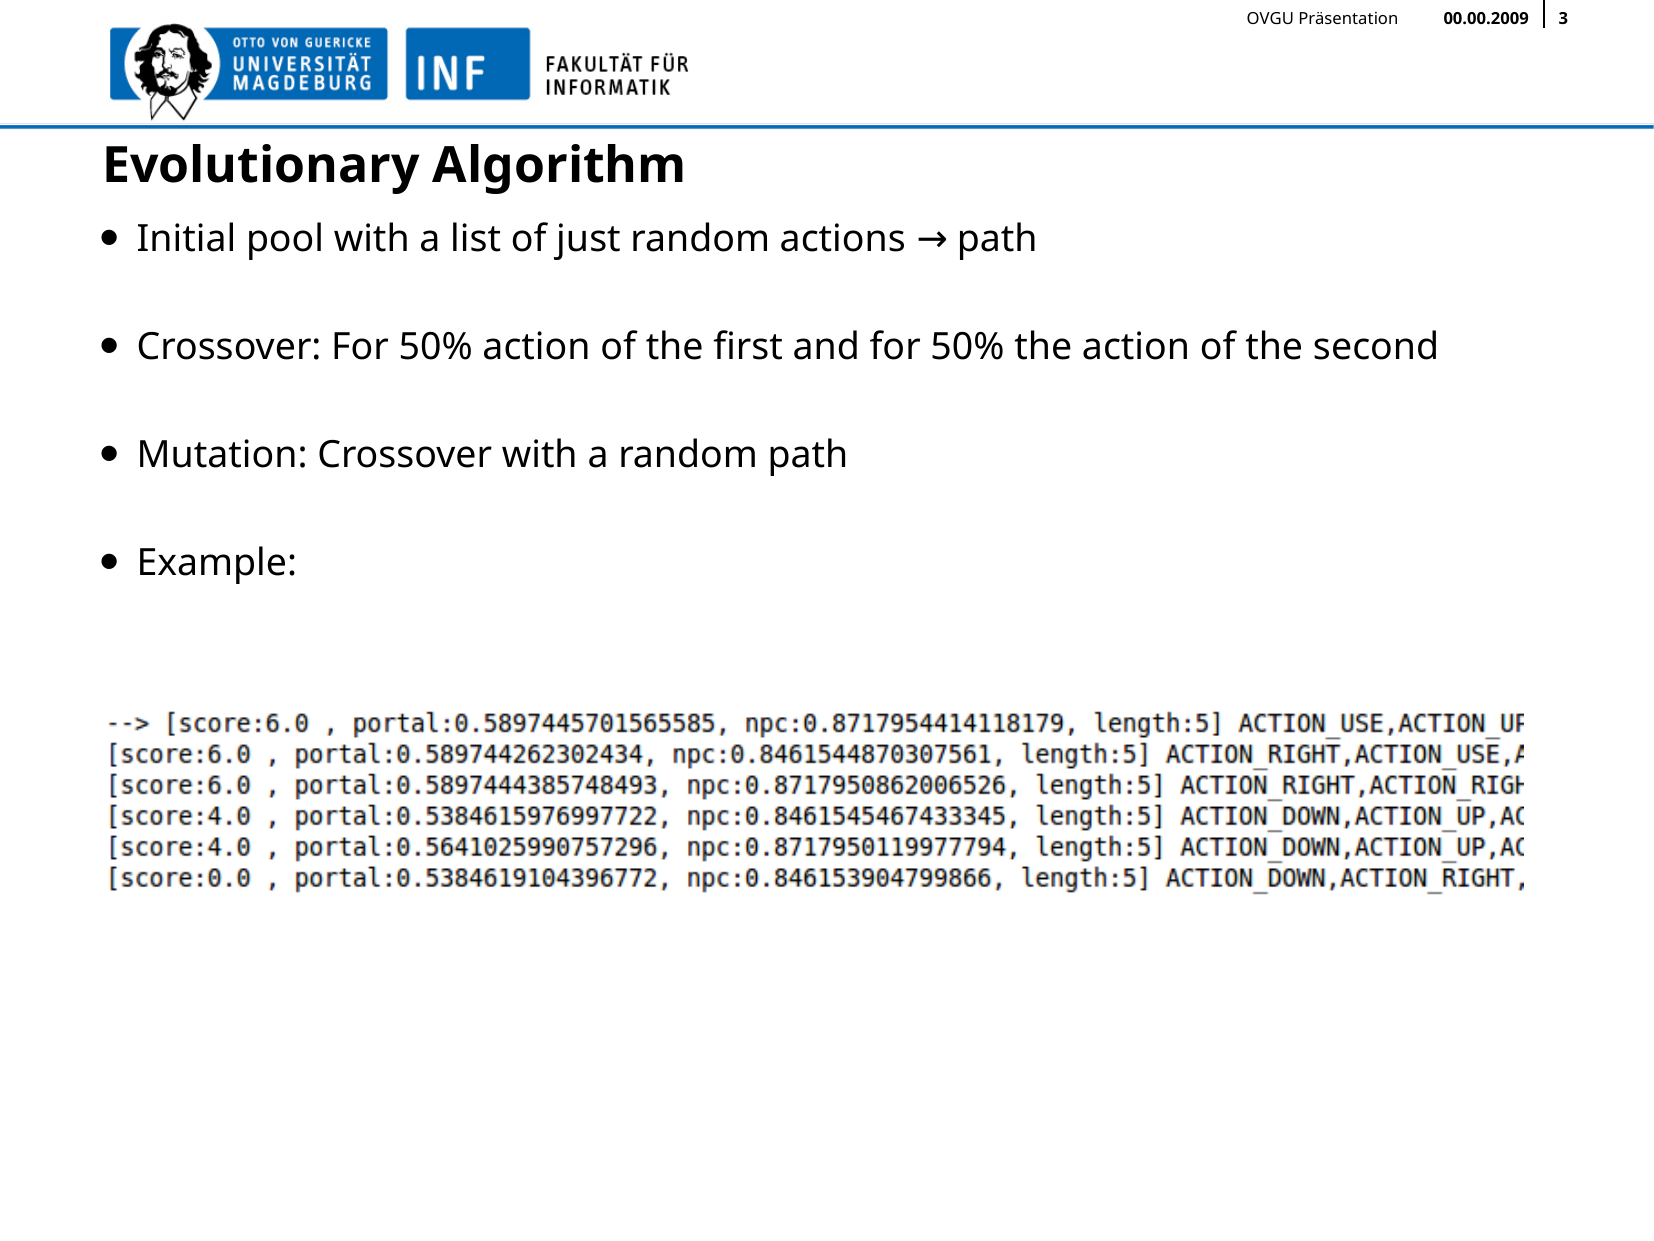

Evolutionary Algorithm
# Initial pool with a list of just random actions → path
Crossover: For 50% action of the first and for 50% the action of the second
Mutation: Crossover with a random path
Example: